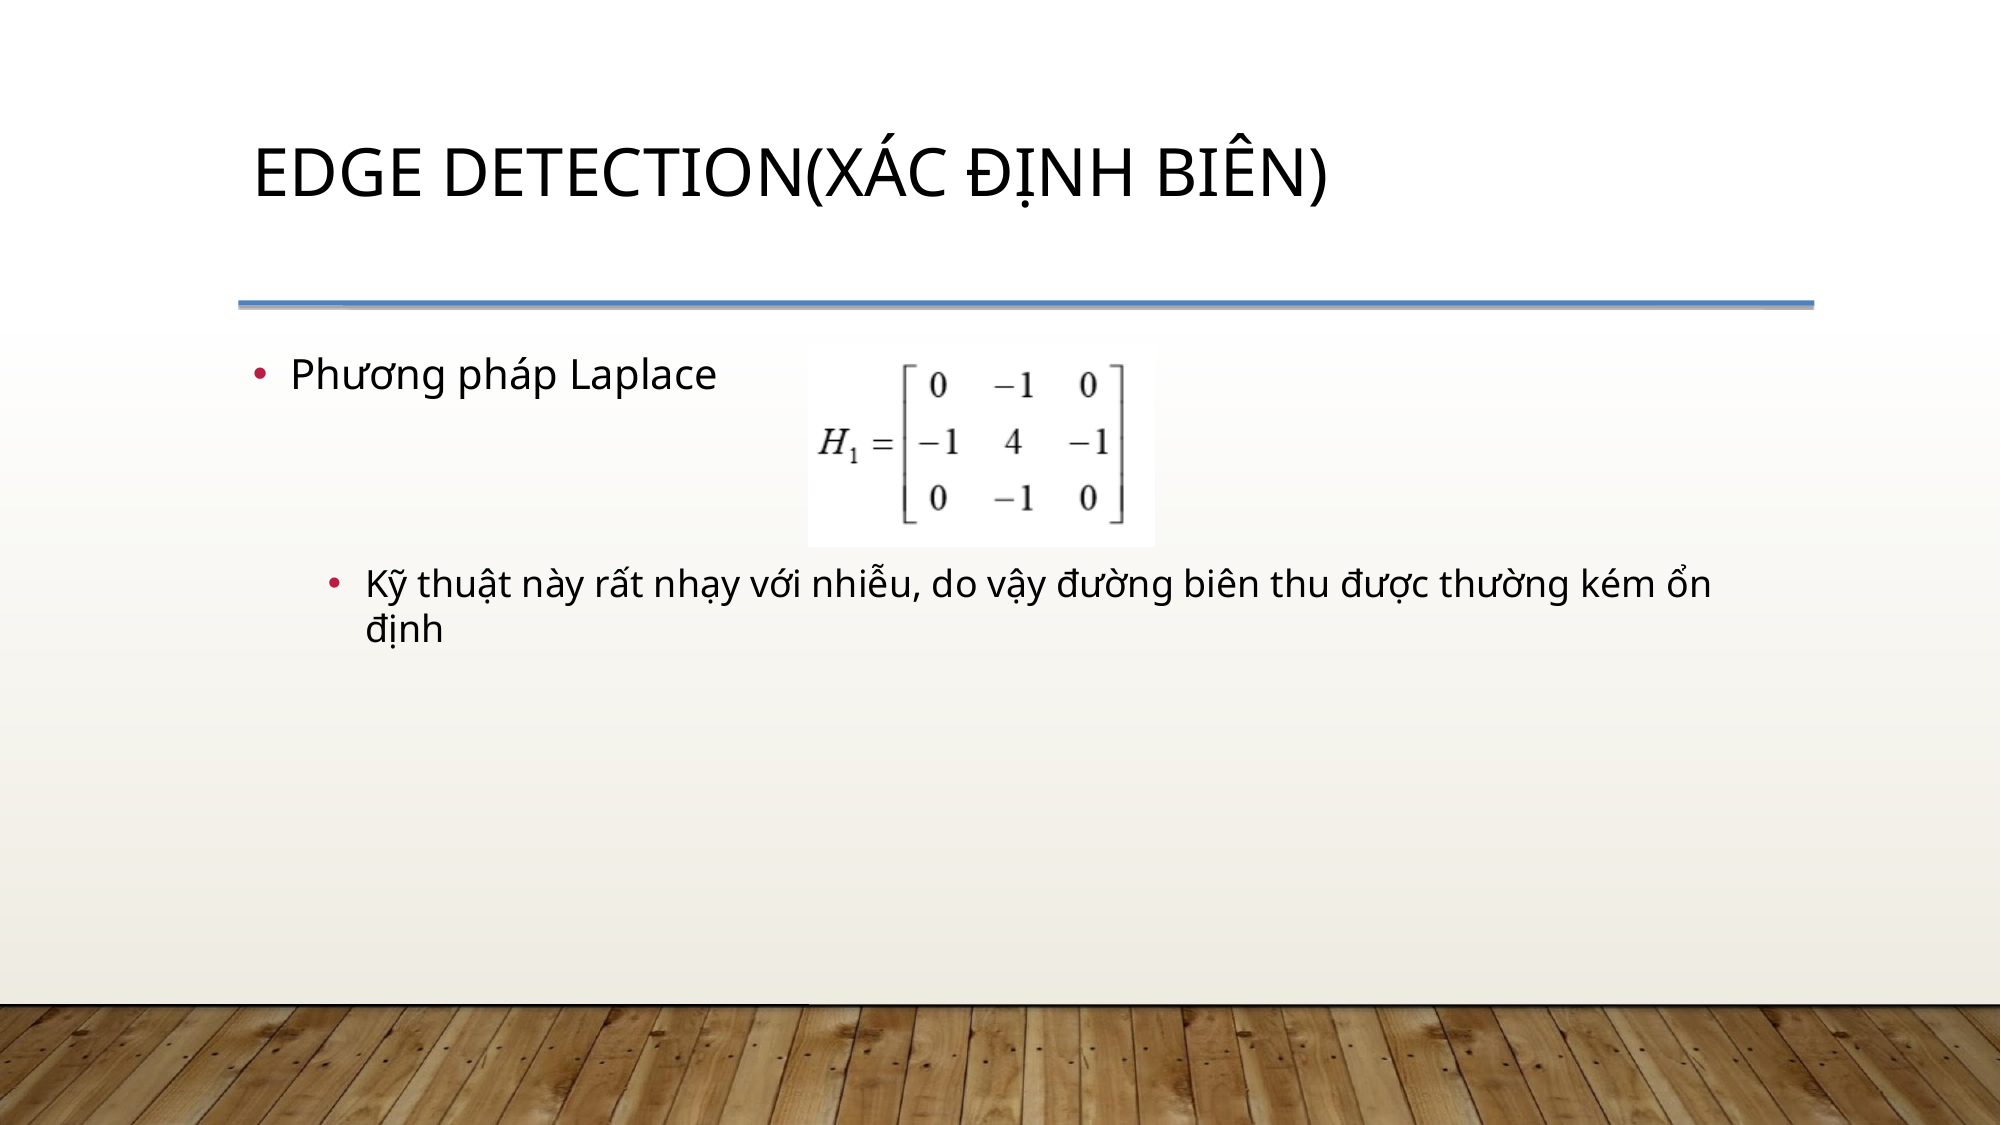

EDGE DETECTION(XÁC ĐỊNH BIÊN)
Phương pháp Laplace
Kỹ thuật này rất nhạy với nhiễu, do vậy đường biên thu được thường kém ổn định